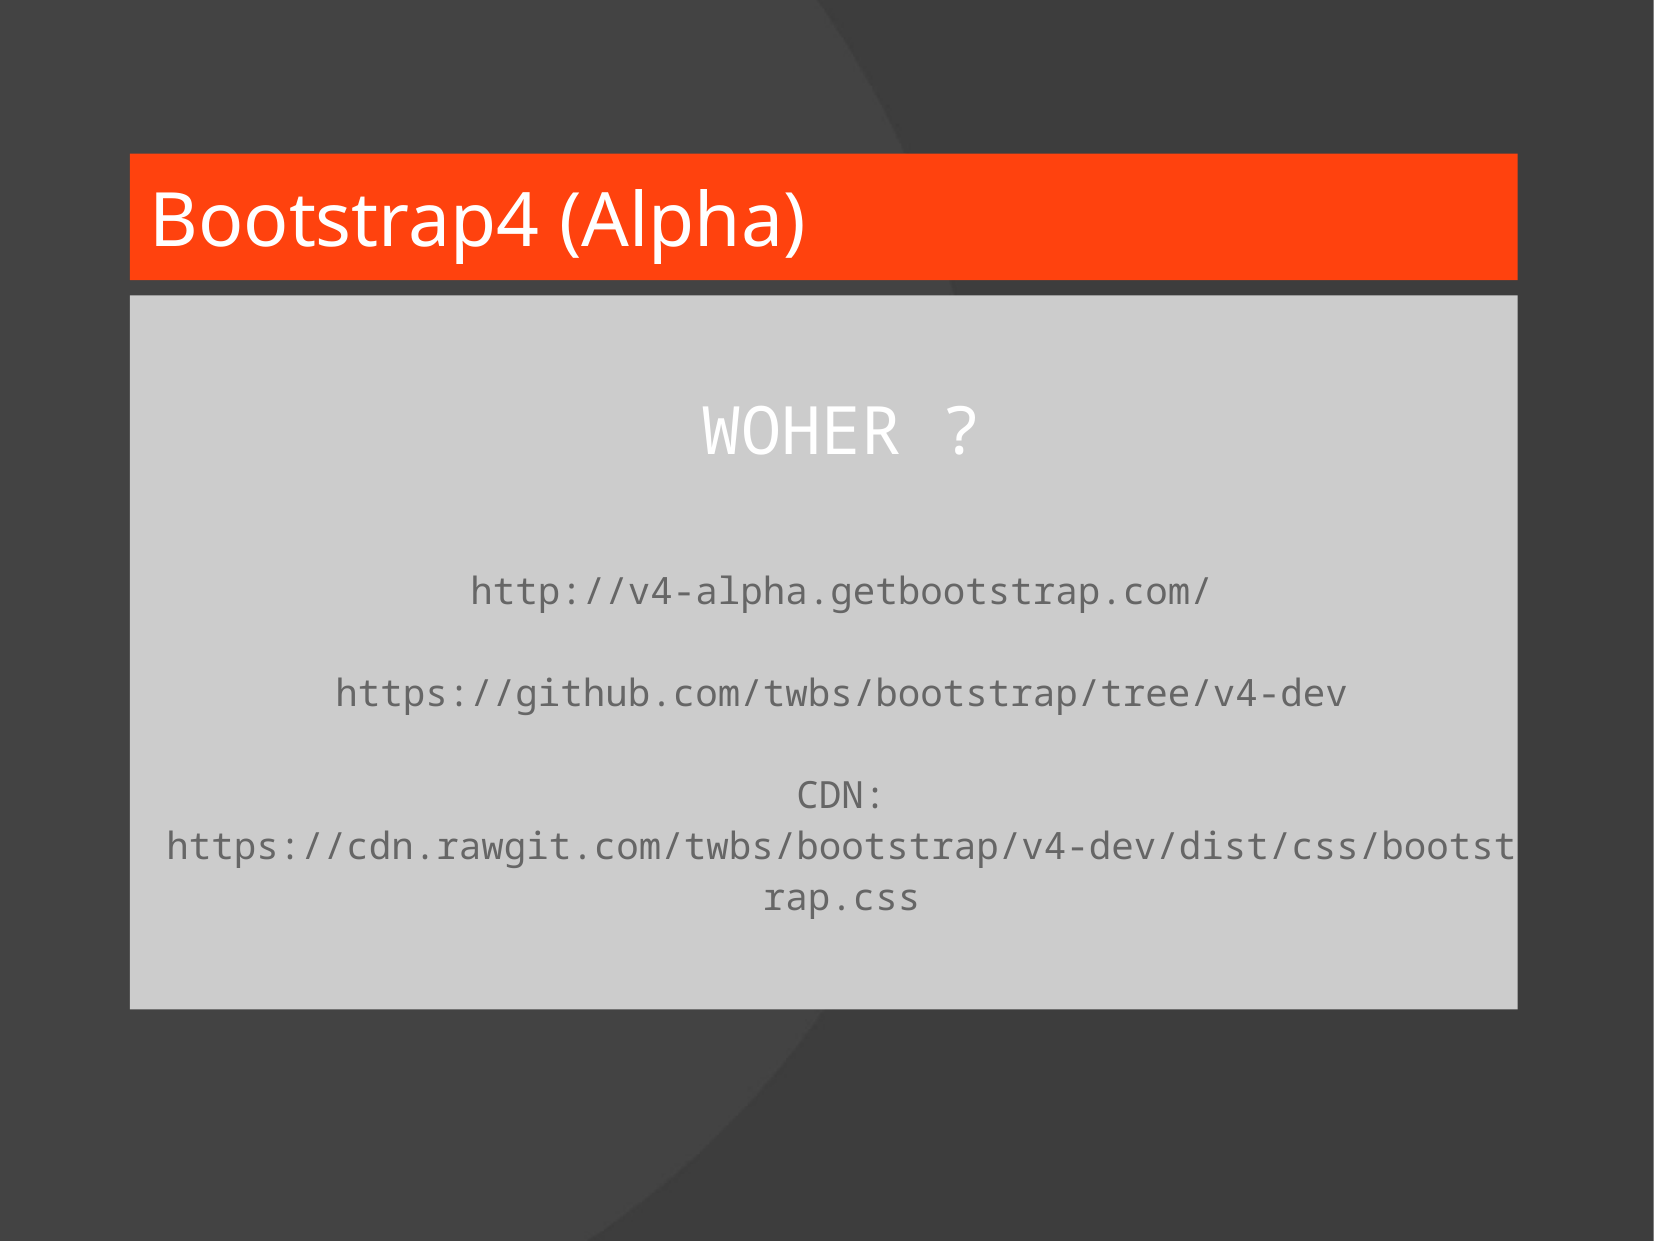

# Bootstrap4 (Alpha)
WOHER ?
http://v4-alpha.getbootstrap.com/
https://github.com/twbs/bootstrap/tree/v4-dev
CDN: https://cdn.rawgit.com/twbs/bootstrap/v4-dev/dist/css/bootstrap.css